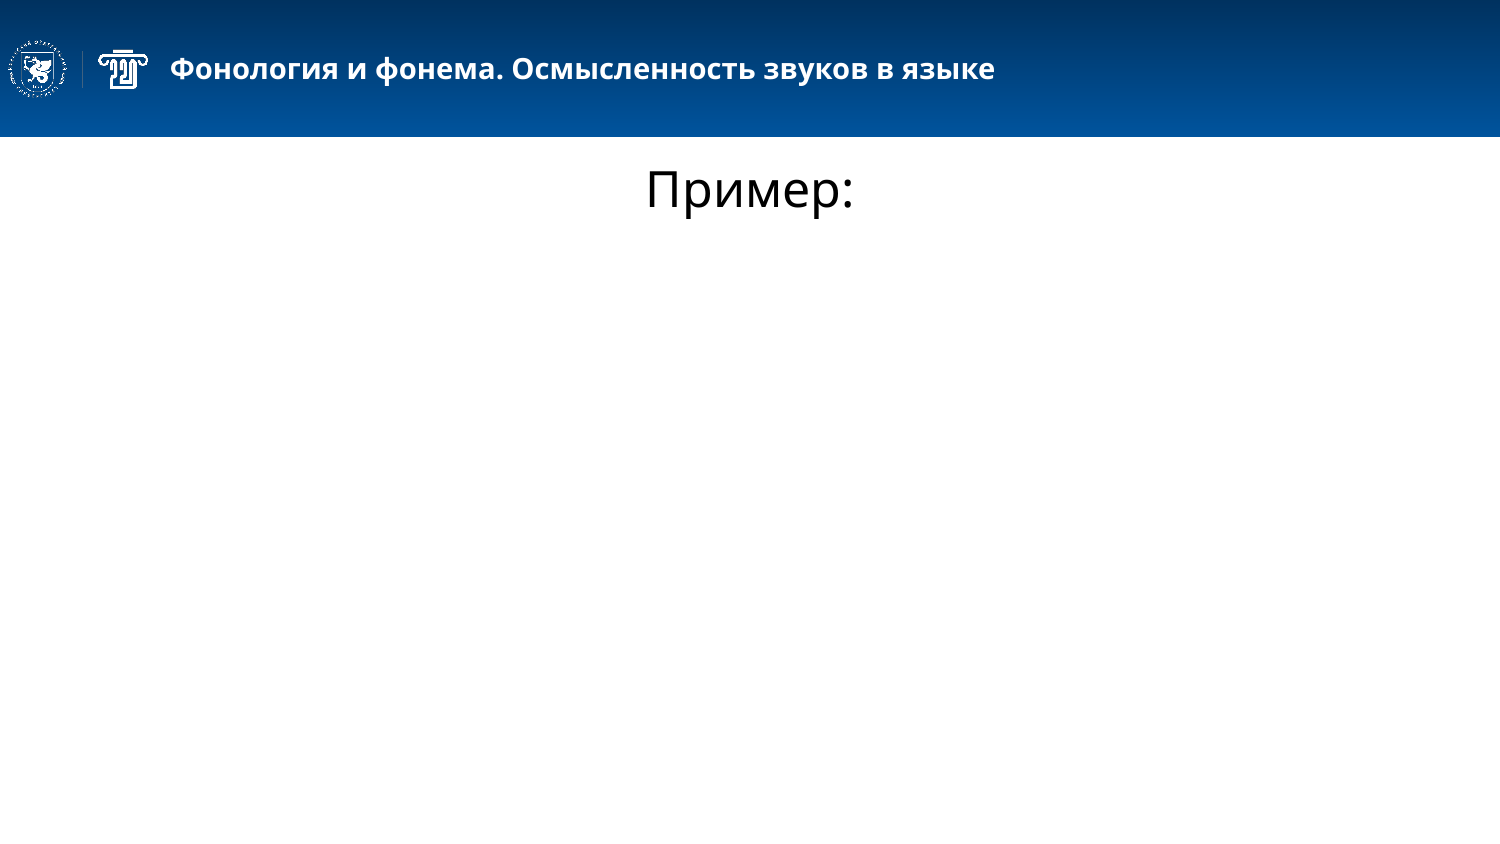

Фонология и фонема. Осмысленность звуков в языке
Пример: